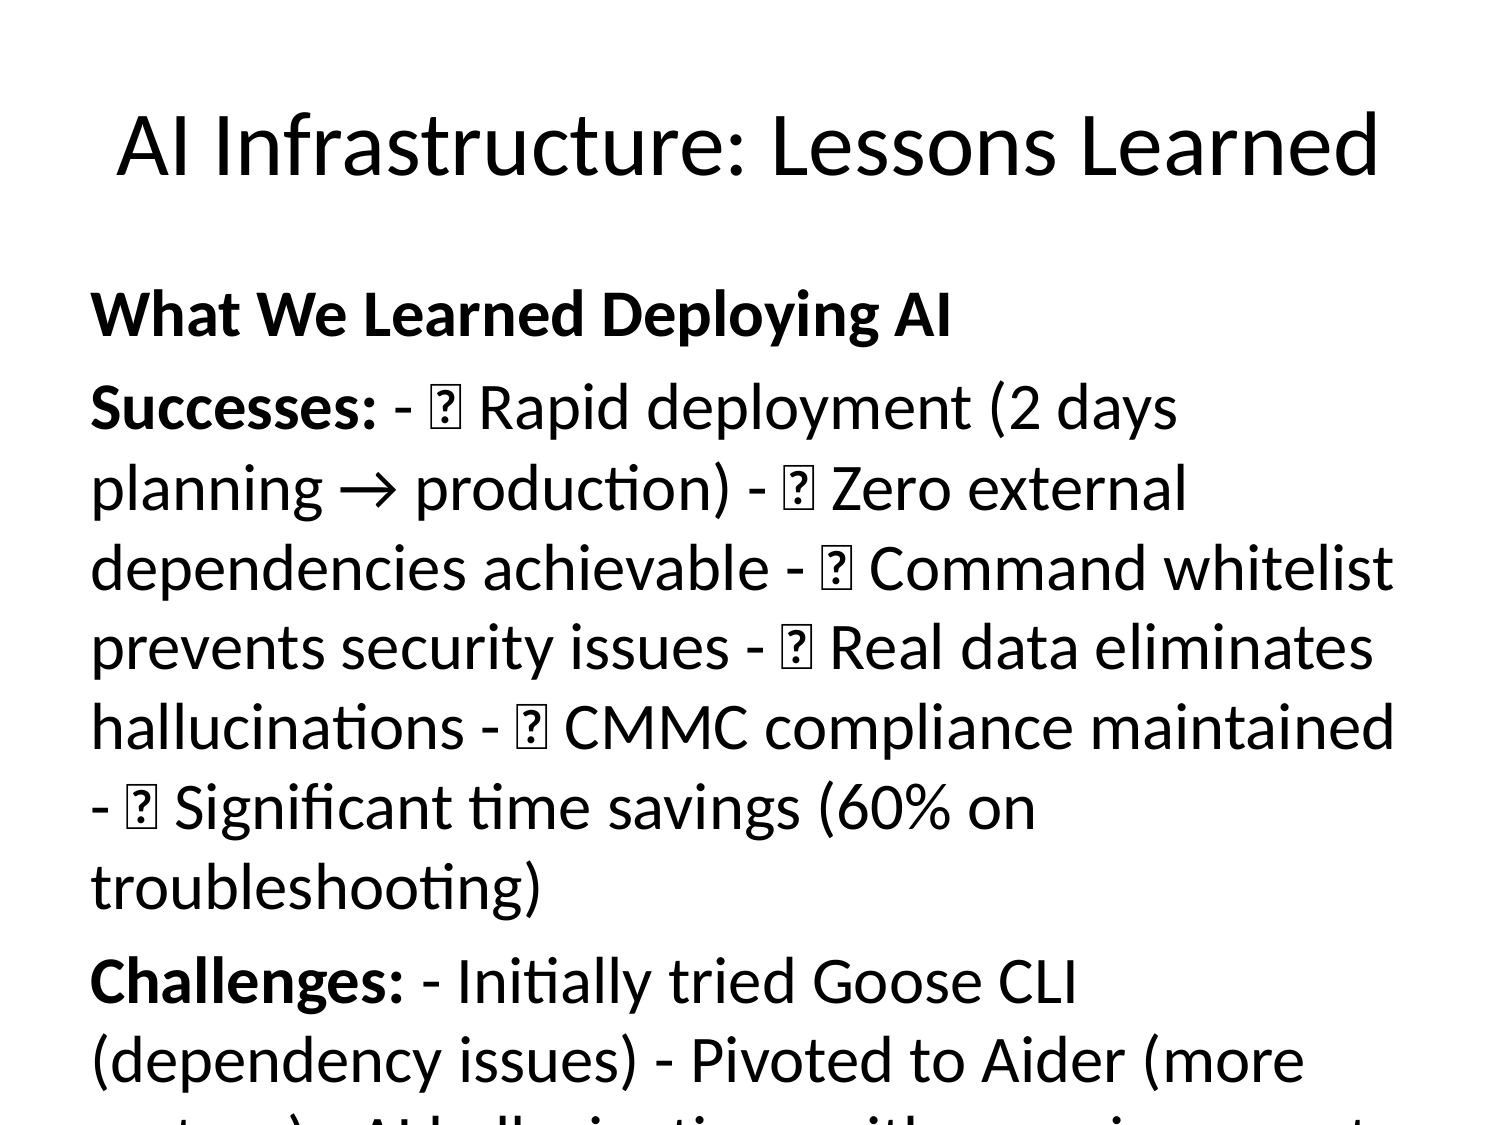

# AI Infrastructure: Lessons Learned
What We Learned Deploying AI
Successes: - ✅ Rapid deployment (2 days planning → production) - ✅ Zero external dependencies achievable - ✅ Command whitelist prevents security issues - ✅ Real data eliminates hallucinations - ✅ CMMC compliance maintained - ✅ Significant time savings (60% on troubleshooting)
Challenges: - Initially tried Goose CLI (dependency issues) - Pivoted to Aider (more mature) - AI hallucinations with generic prompts - Solved with command execution backend
Key Insight: AI is powerful but must be grounded in real data and secured properly